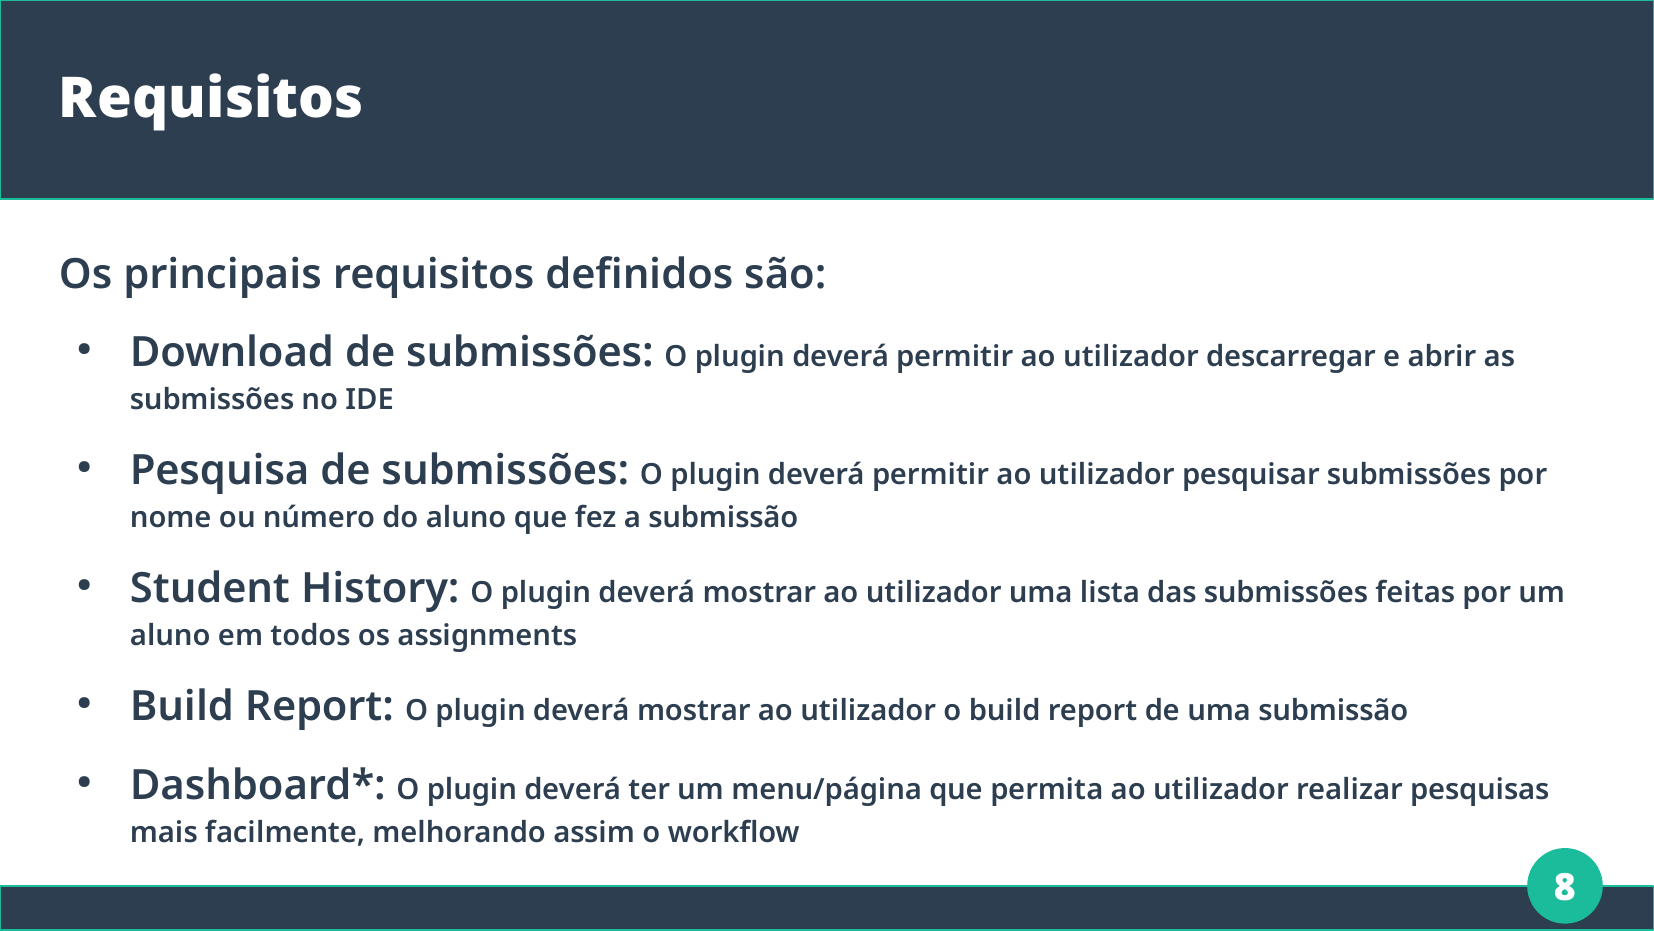

# Requisitos
Os principais requisitos definidos são:
Download de submissões: O plugin deverá permitir ao utilizador descarregar e abrir as submissões no IDE
Pesquisa de submissões: O plugin deverá permitir ao utilizador pesquisar submissões por nome ou número do aluno que fez a submissão
Student History: O plugin deverá mostrar ao utilizador uma lista das submissões feitas por um aluno em todos os assignments
Build Report: O plugin deverá mostrar ao utilizador o build report de uma submissão
Dashboard*: O plugin deverá ter um menu/página que permita ao utilizador realizar pesquisas mais facilmente, melhorando assim o workflow
8